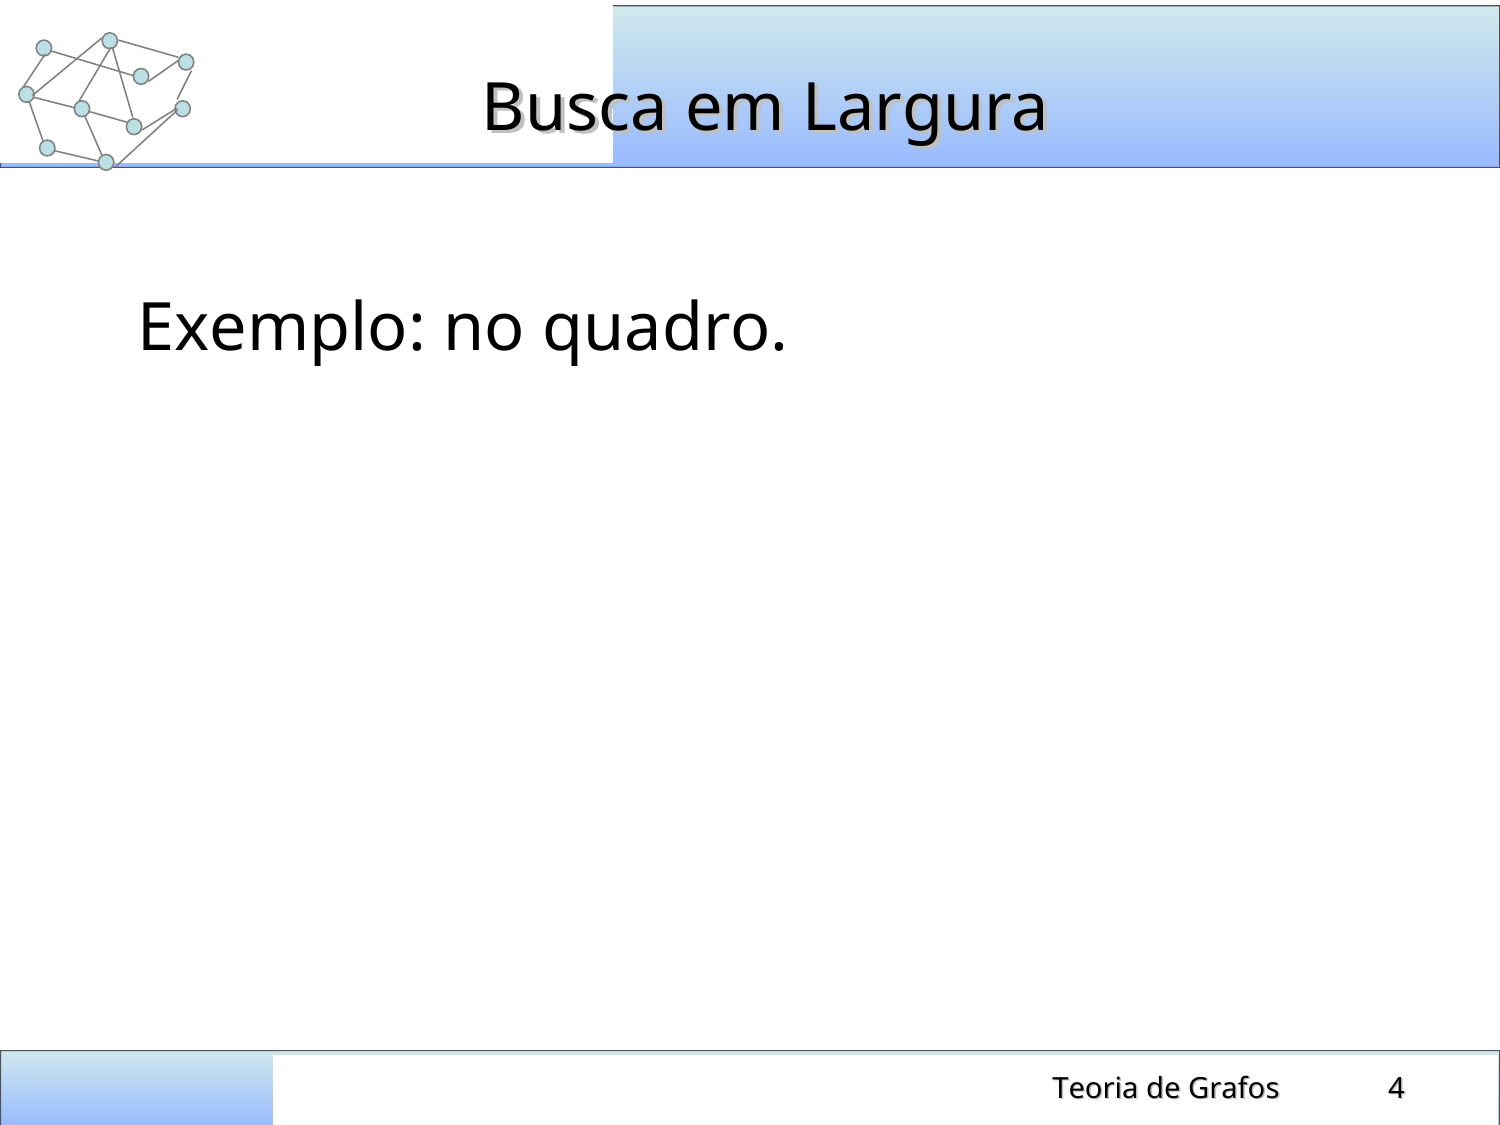

# Busca em Largura
Exemplo: no quadro.
4